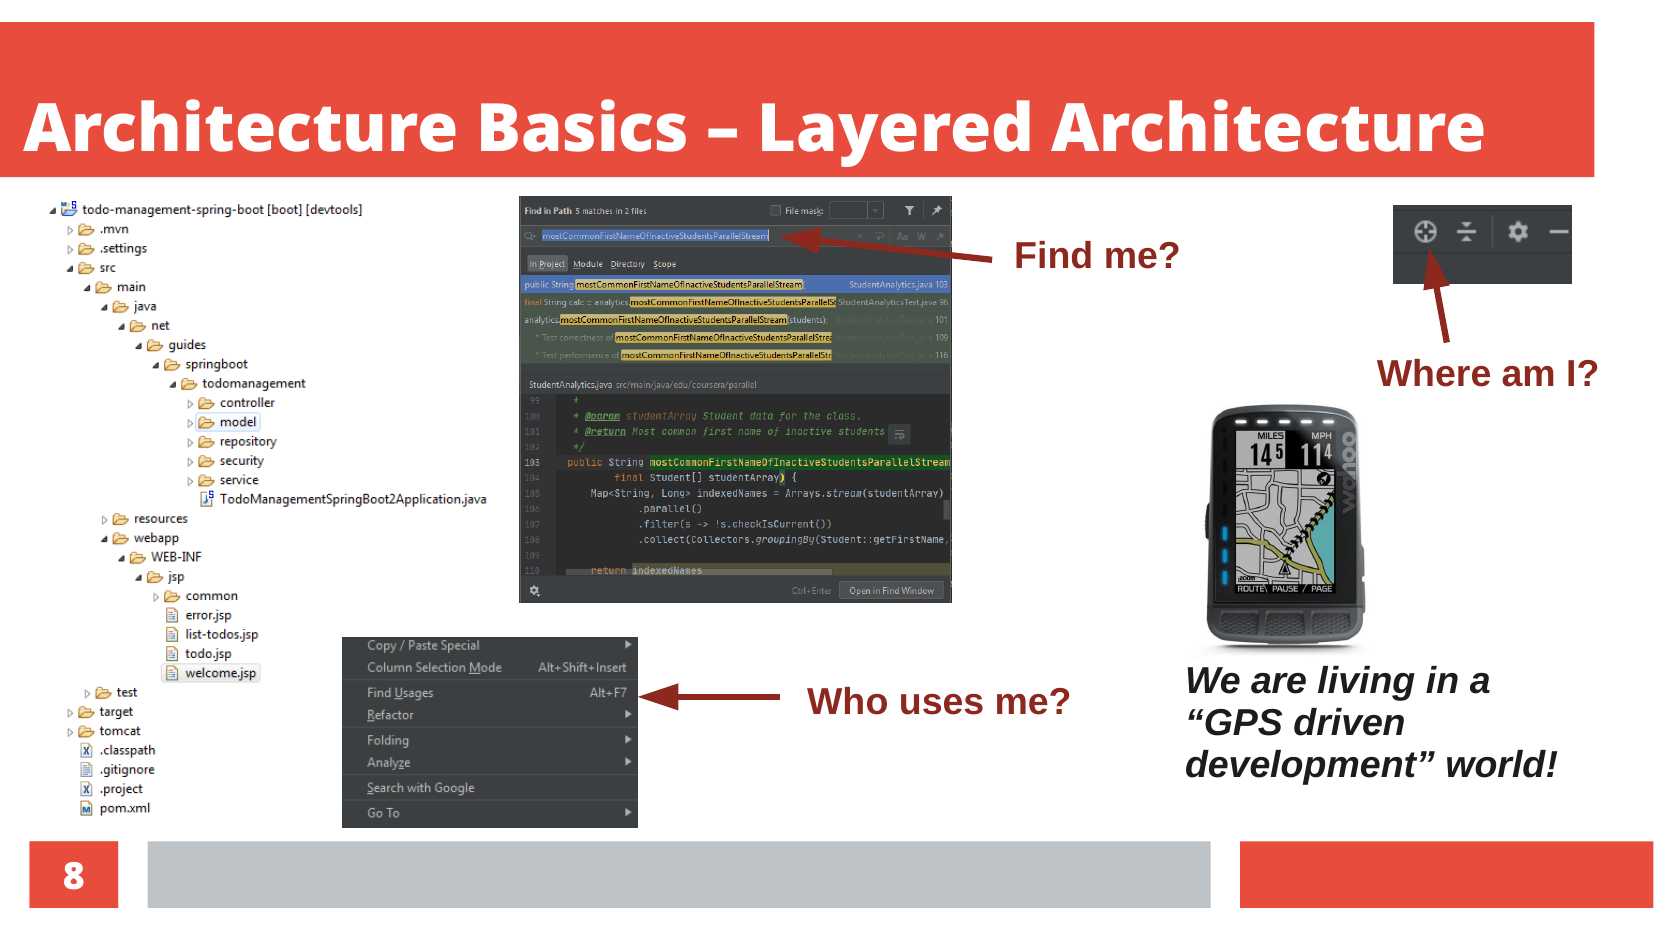

# Architecture Basics – Layered Architecture
Find me?
Where am I?
We are living in a “GPS driven development” world!
Who uses me?
8